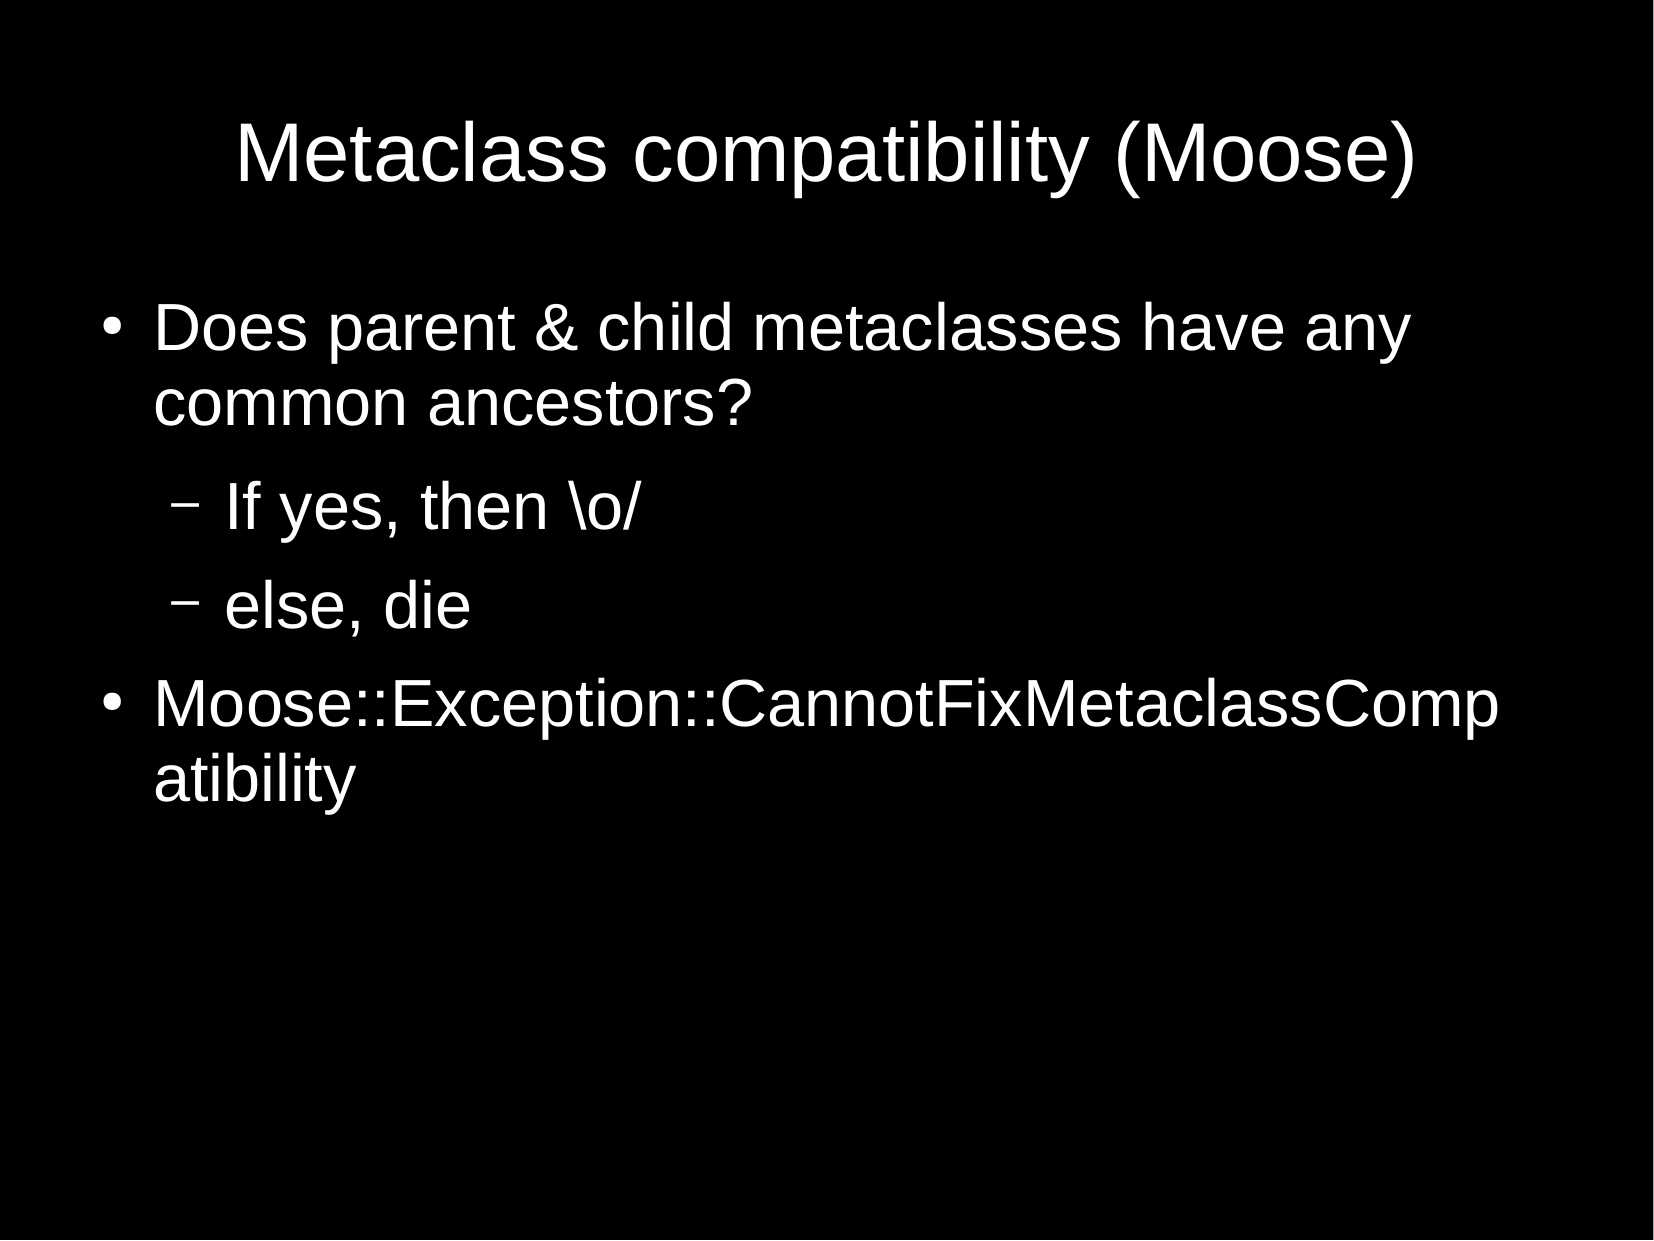

# Metaclass compatibility (Moose)
Does parent & child metaclasses have any common ancestors?
If yes, then \o/
else, die
Moose::Exception::CannotFixMetaclassCompatibility